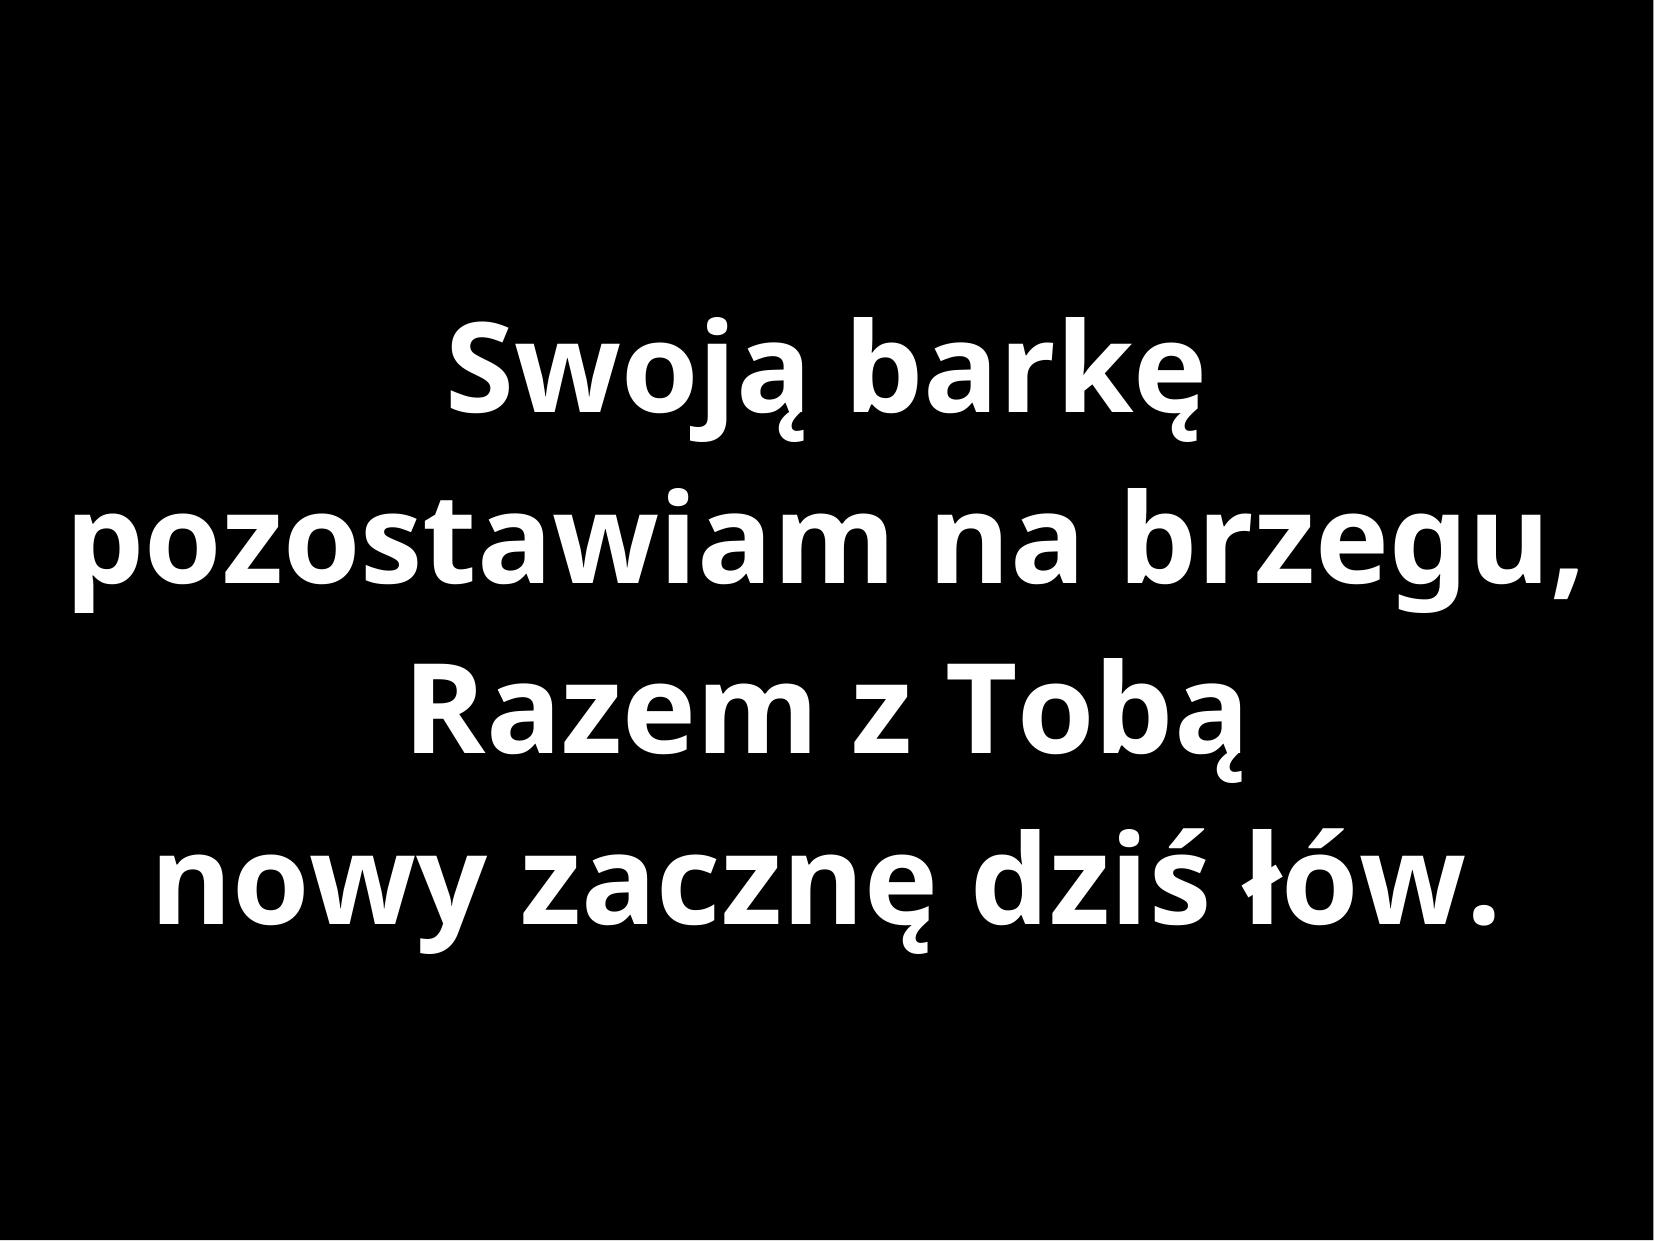

# Swoją barkę pozostawiam na brzegu, Razem z Tobą nowy zacznę dziś łów.